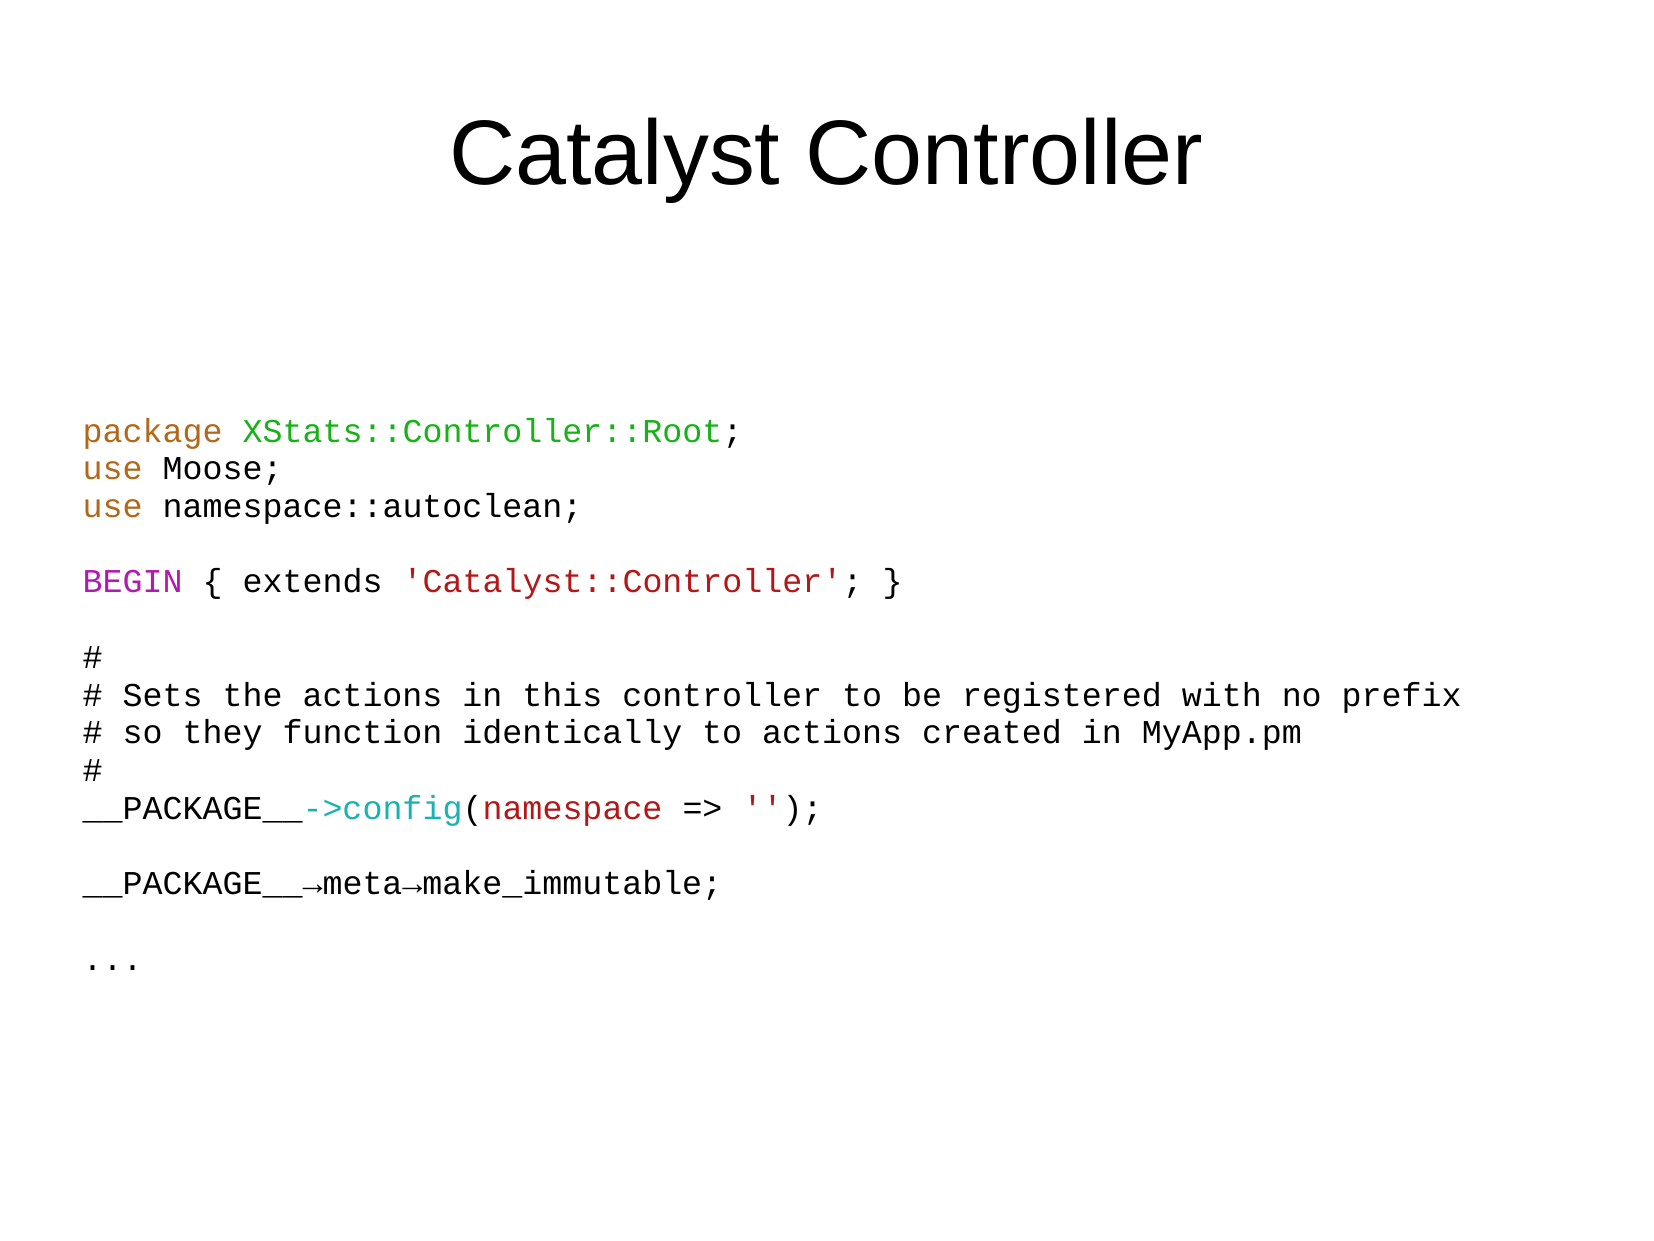

# Catalyst Controller
package XStats::Controller::Root;
use Moose;
use namespace::autoclean;
BEGIN { extends 'Catalyst::Controller'; }
#
# Sets the actions in this controller to be registered with no prefix
# so they function identically to actions created in MyApp.pm
#
__PACKAGE__->config(namespace => '');
__PACKAGE__→meta→make_immutable;
...